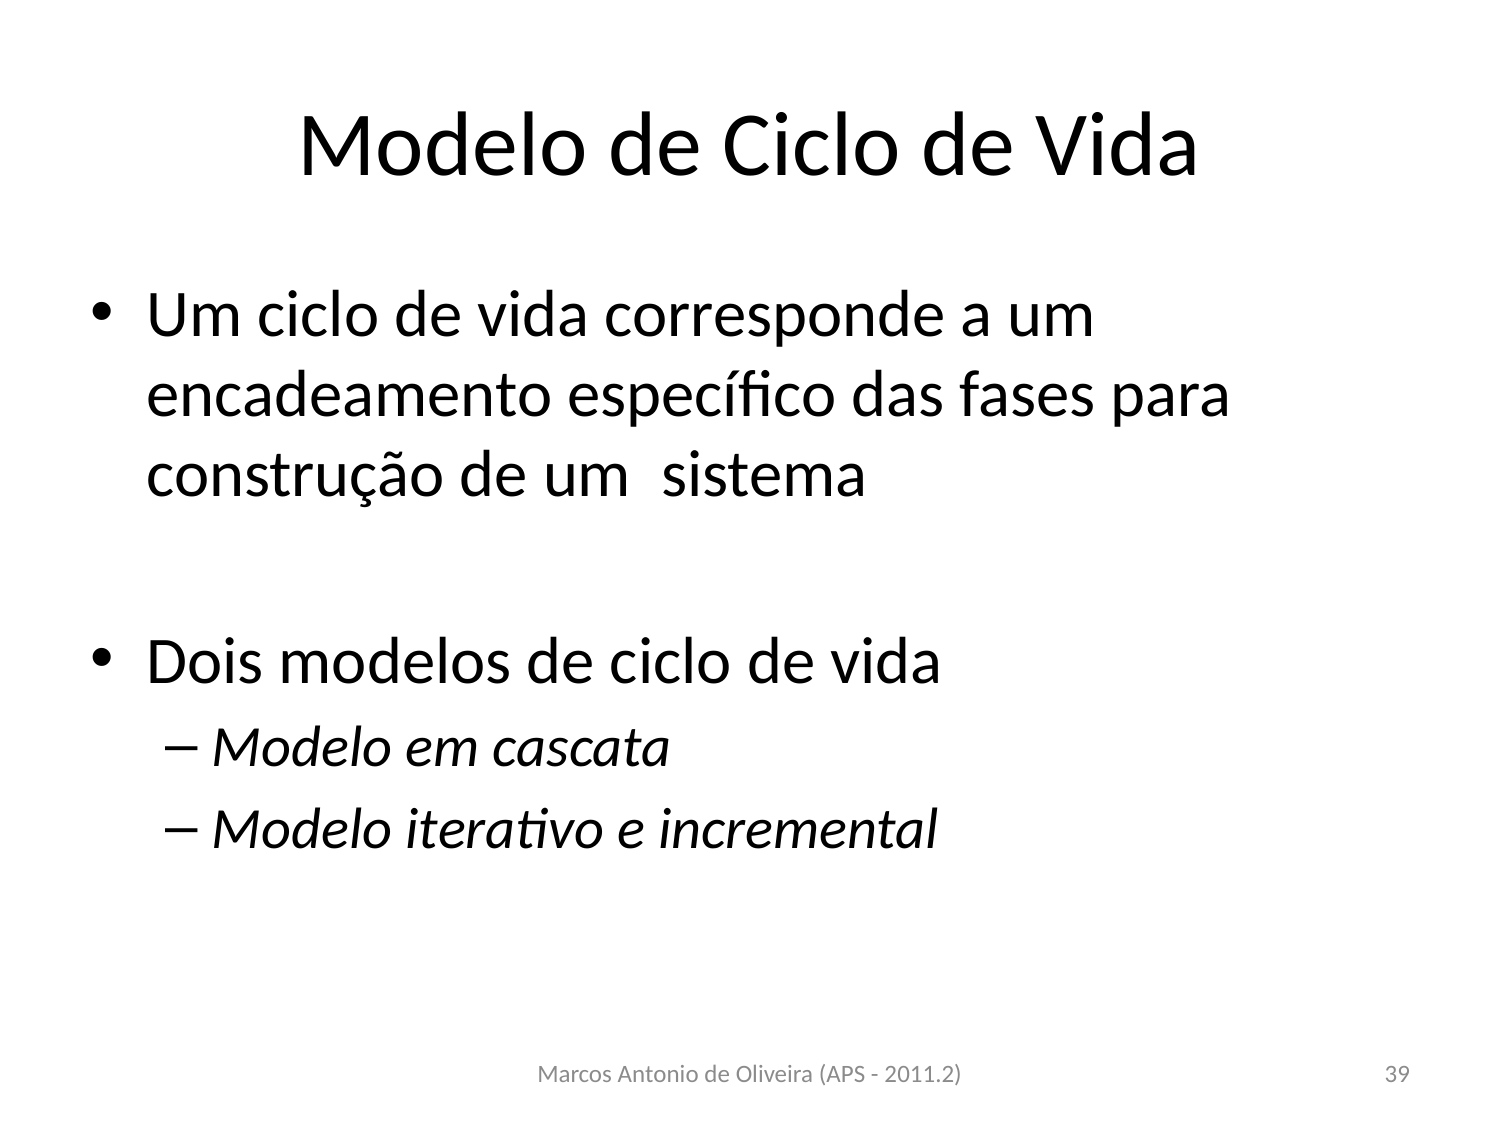

# Modelo de Ciclo de Vida
Um ciclo de vida corresponde a um encadeamento específico das fases para construção de um sistema
Dois modelos de ciclo de vida
Modelo em cascata
Modelo iterativo e incremental
Marcos Antonio de Oliveira (APS - 2011.2)